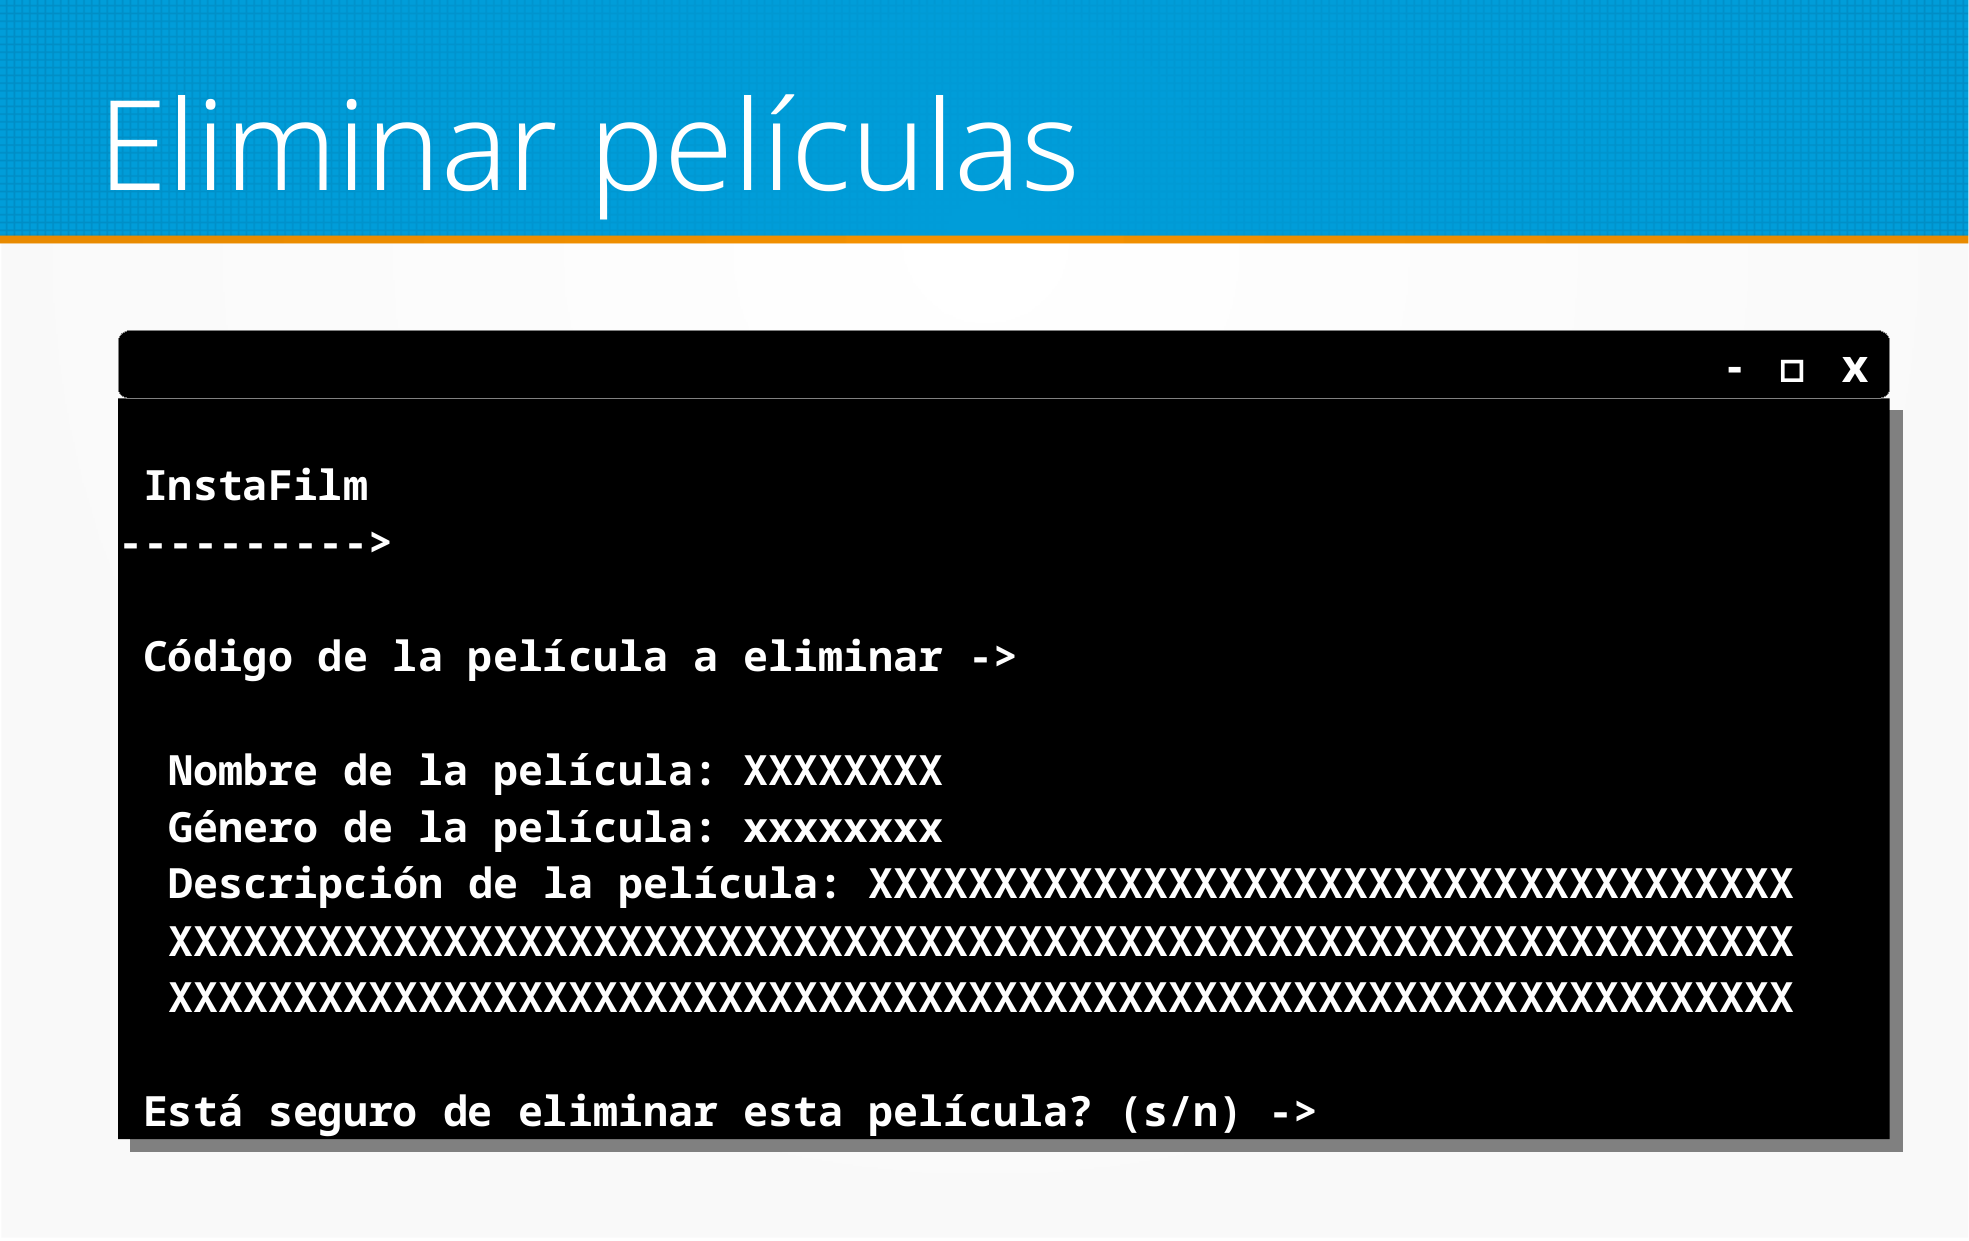

# Eliminar películas
- □ x
 InstaFilm
---------->
 Código de la película a eliminar ->
 Nombre de la película: XXXXXXXX
 Género de la película: xxxxxxxx
 Descripción de la película: XXXXXXXXXXXXXXXXXXXXXXXXXXXXXXXXXXXXX
 XXXXXXXXXXXXXXXXXXXXXXXXXXXXXXXXXXXXXXXXXXXXXXXXXXXXXXXXXXXXXXXXX
 XXXXXXXXXXXXXXXXXXXXXXXXXXXXXXXXXXXXXXXXXXXXXXXXXXXXXXXXXXXXXXXXX
 Está seguro de eliminar esta película? (s/n) ->